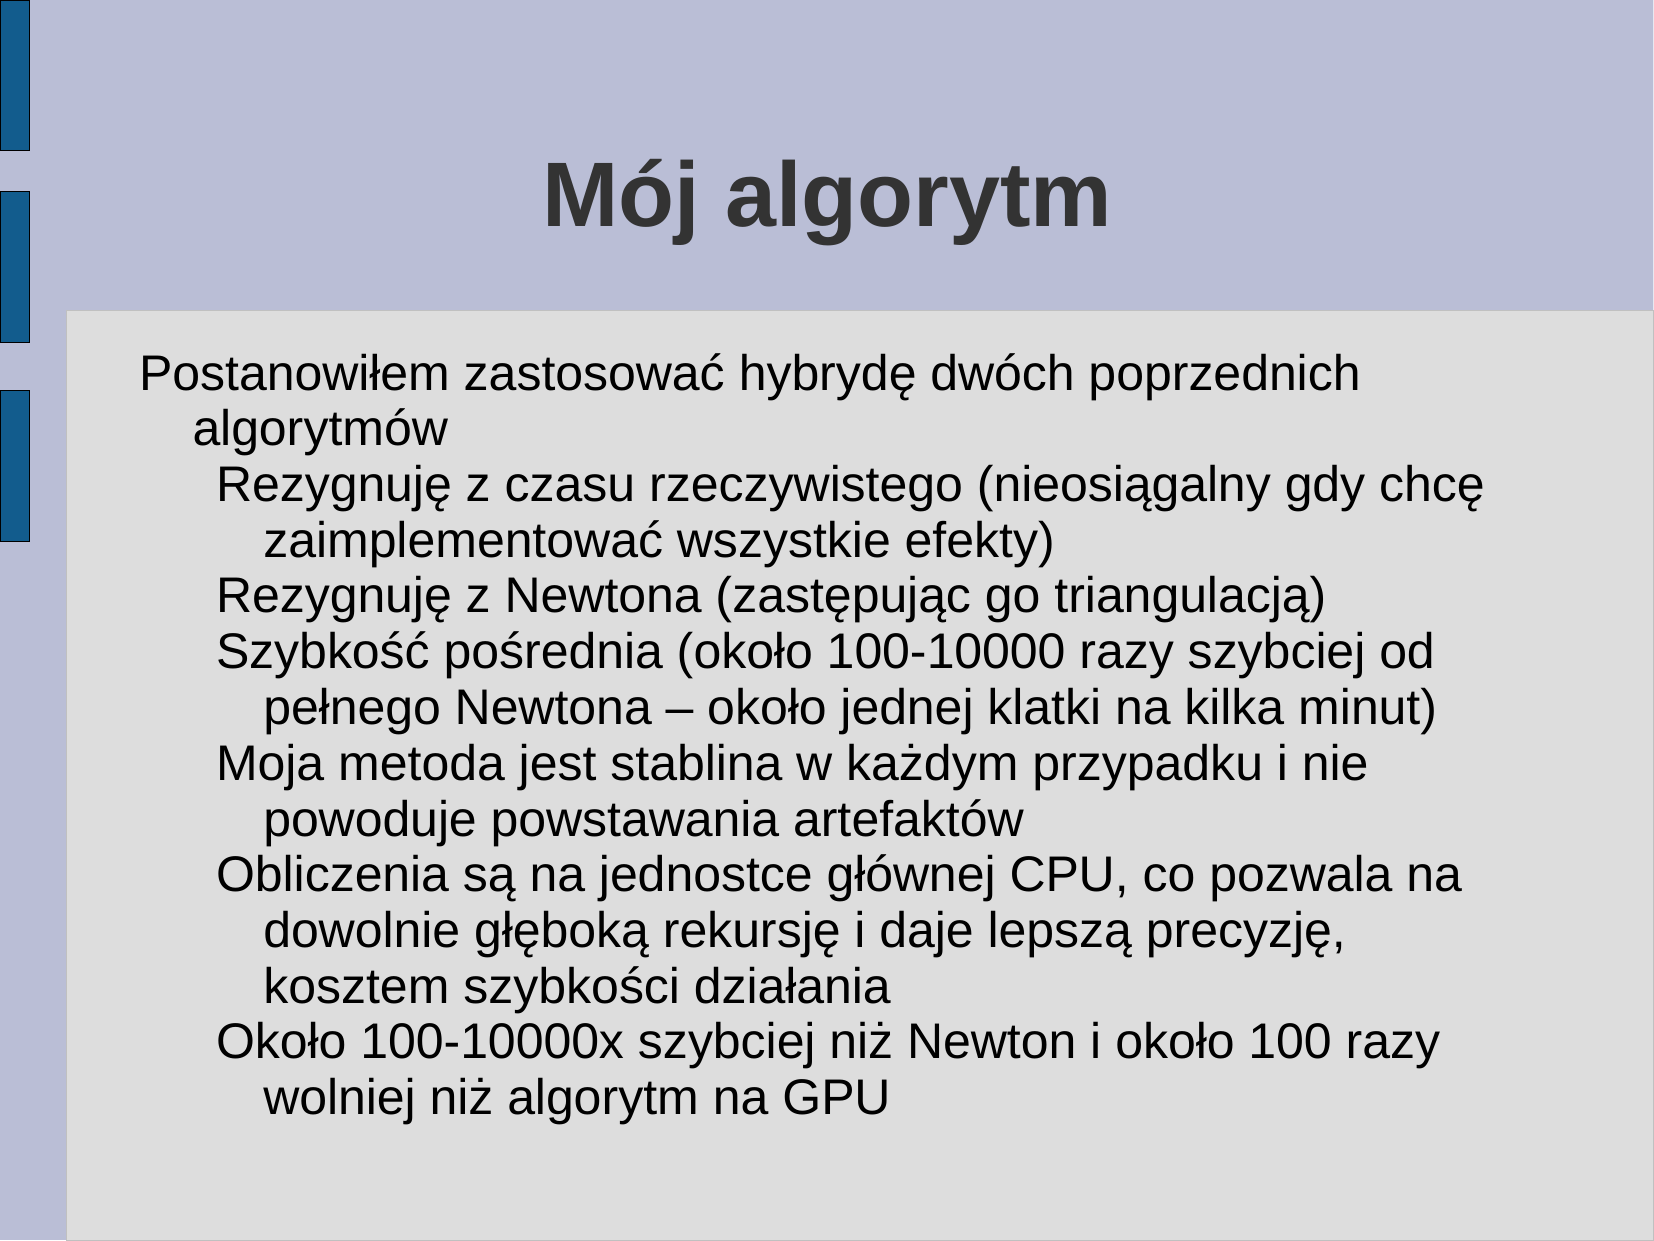

# Mój algorytm
Postanowiłem zastosować hybrydę dwóch poprzednich algorytmów
Rezygnuję z czasu rzeczywistego (nieosiągalny gdy chcę zaimplementować wszystkie efekty)
Rezygnuję z Newtona (zastępując go triangulacją)
Szybkość pośrednia (około 100-10000 razy szybciej od pełnego Newtona – około jednej klatki na kilka minut)
Moja metoda jest stablina w każdym przypadku i nie powoduje powstawania artefaktów
Obliczenia są na jednostce głównej CPU, co pozwala na dowolnie głęboką rekursję i daje lepszą precyzję, kosztem szybkości działania
Około 100-10000x szybciej niż Newton i około 100 razy wolniej niż algorytm na GPU